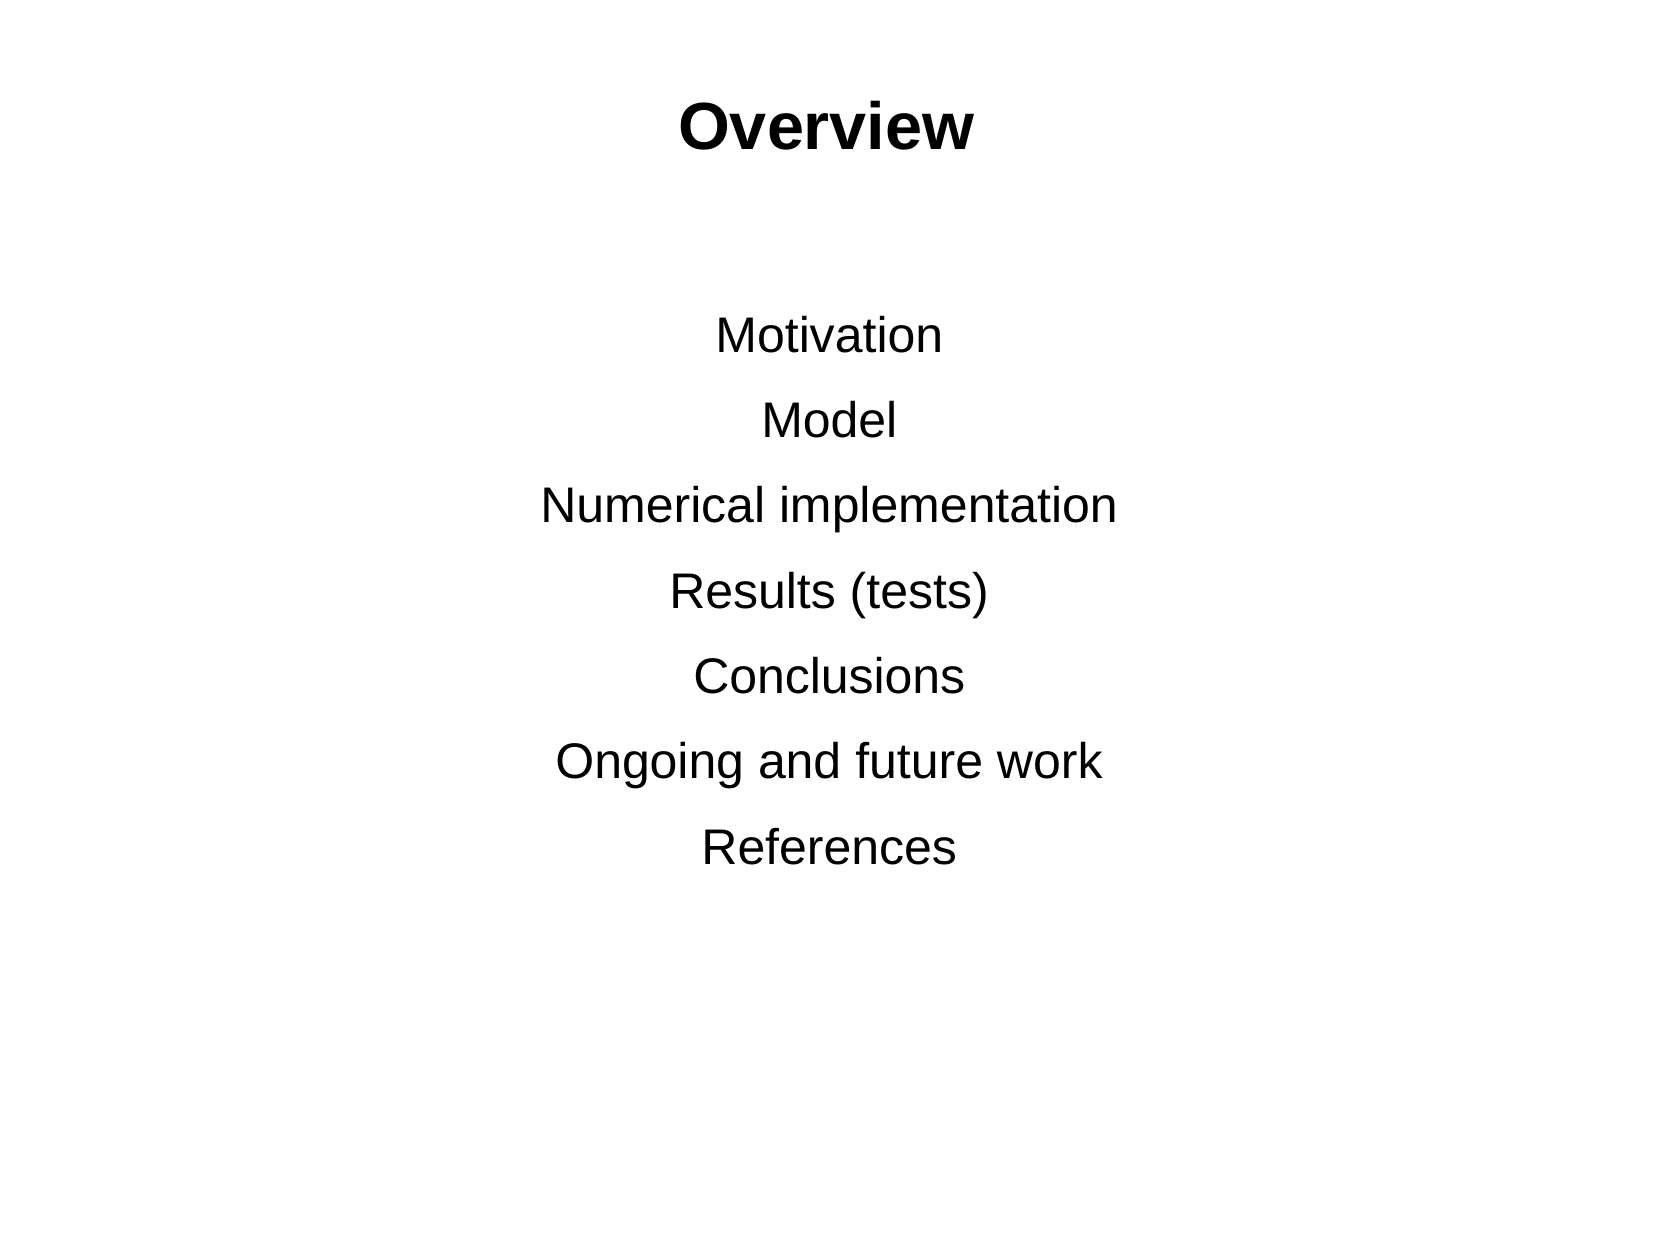

# Overview
Motivation
Model
Numerical implementation
Results (tests)
Conclusions
Ongoing and future work
References